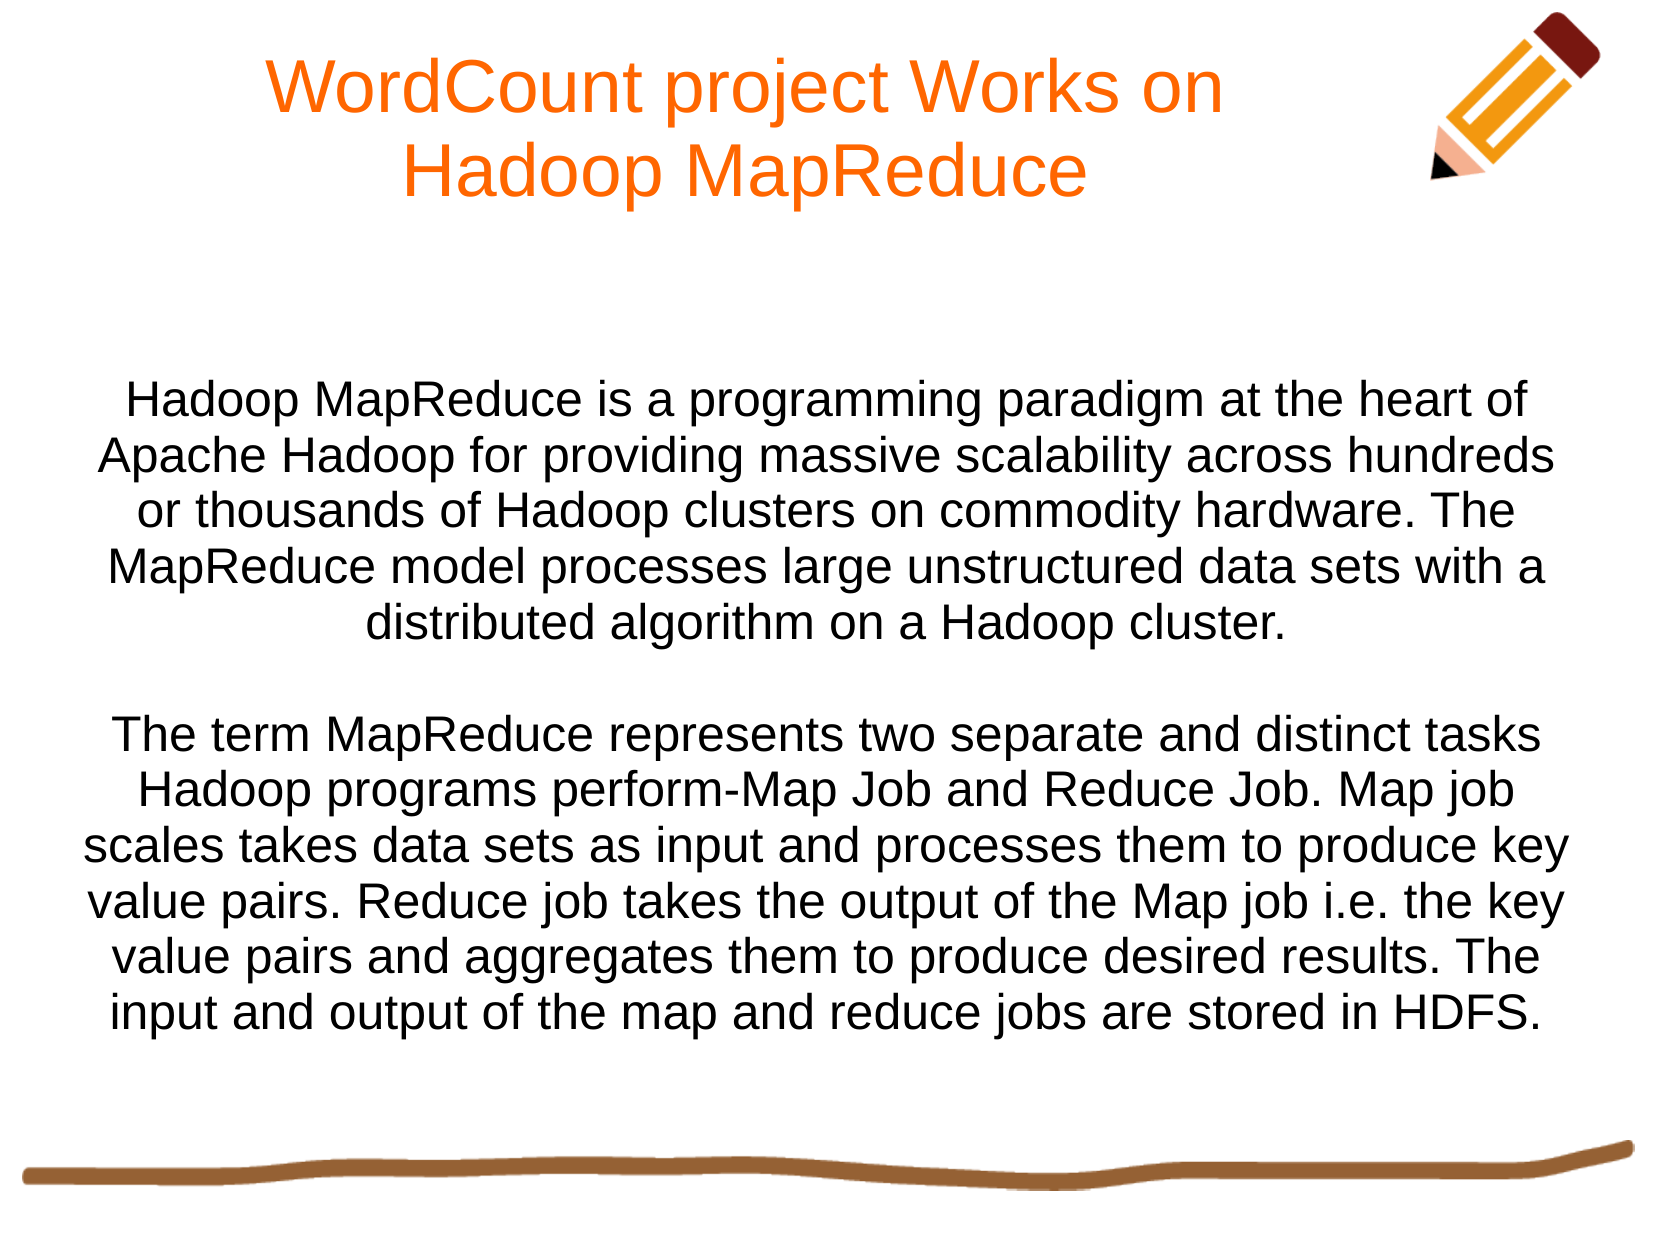

# WordCount project Works on Hadoop MapReduce
Hadoop MapReduce is a programming paradigm at the heart of Apache Hadoop for providing massive scalability across hundreds or thousands of Hadoop clusters on commodity hardware. The MapReduce model processes large unstructured data sets with a distributed algorithm on a Hadoop cluster.
The term MapReduce represents two separate and distinct tasks Hadoop programs perform-Map Job and Reduce Job. Map job scales takes data sets as input and processes them to produce key value pairs. Reduce job takes the output of the Map job i.e. the key value pairs and aggregates them to produce desired results. The input and output of the map and reduce jobs are stored in HDFS.